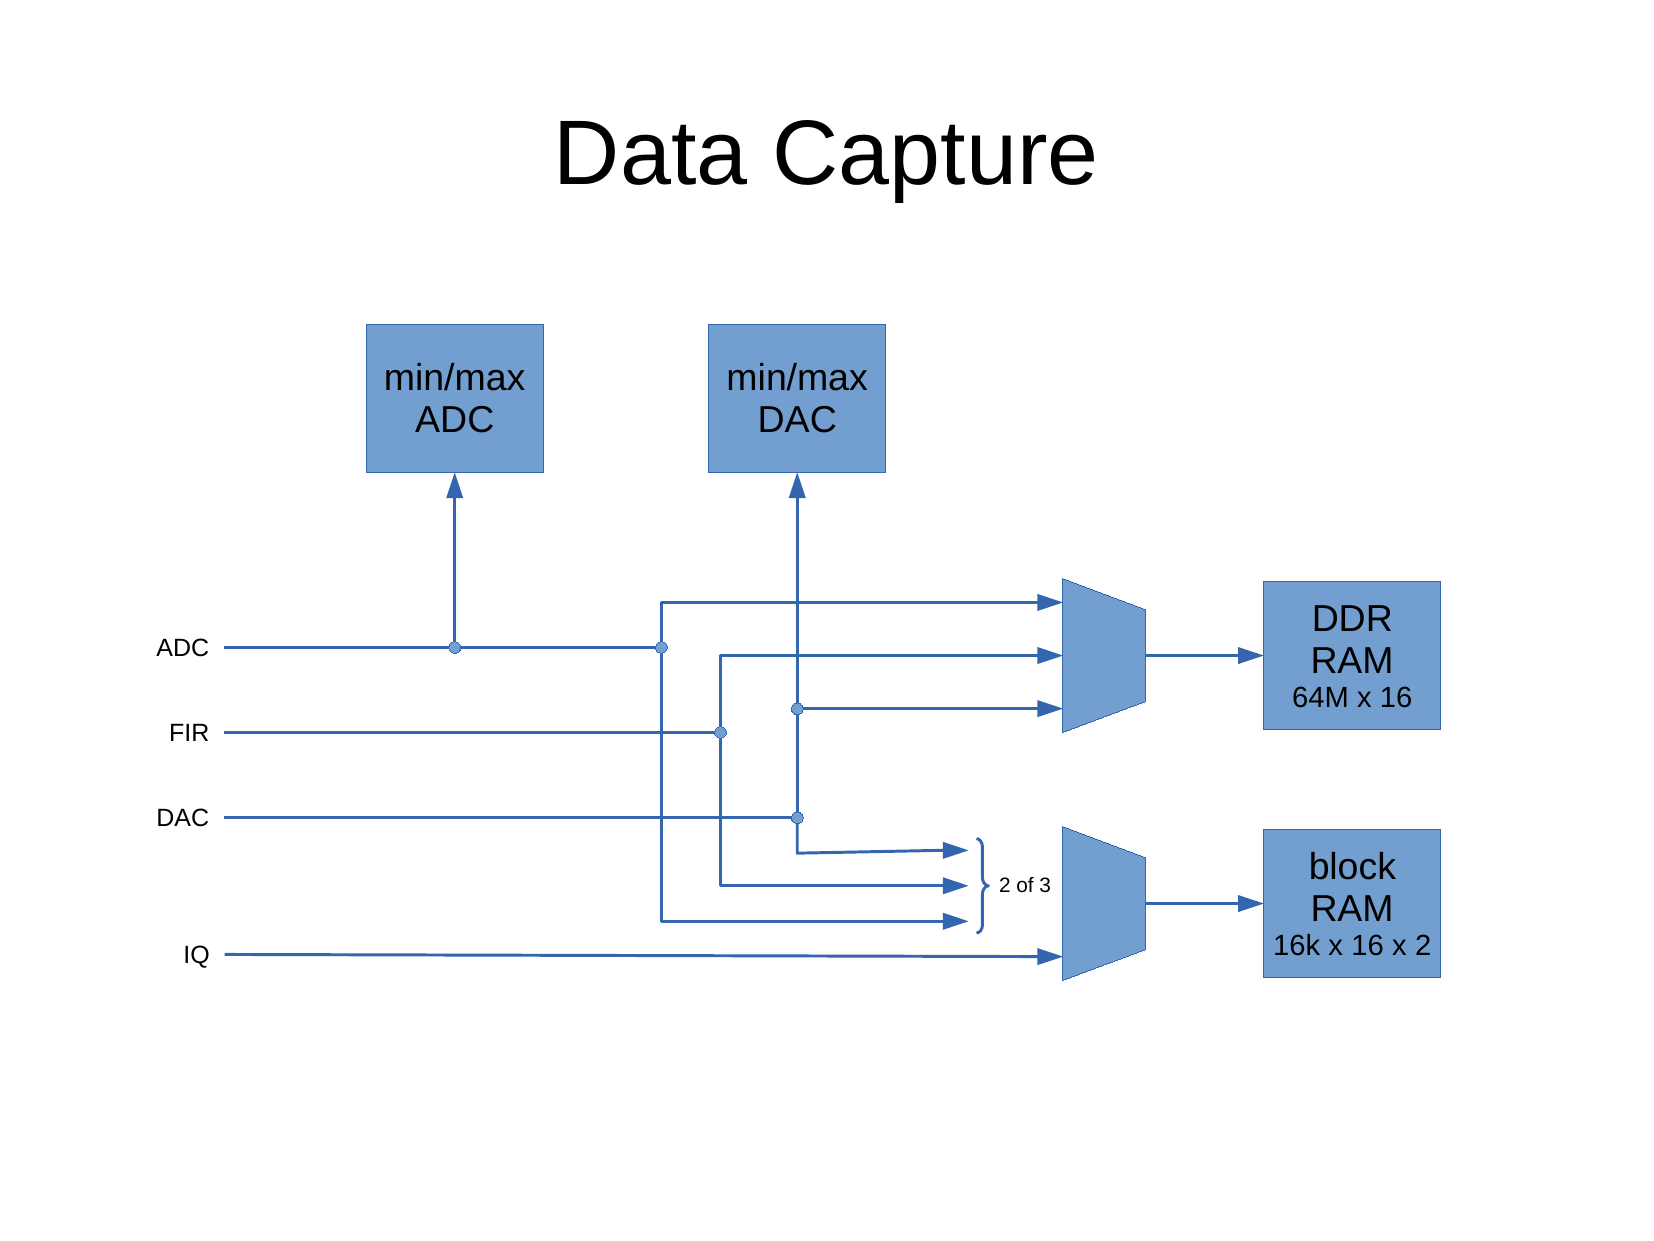

# Data Capture
min/max
ADC
min/max
DAC
DDR
RAM
64M x 16
ADC
FIR
DAC
block
RAM
16k x 16 x 2
2 of 3
IQ